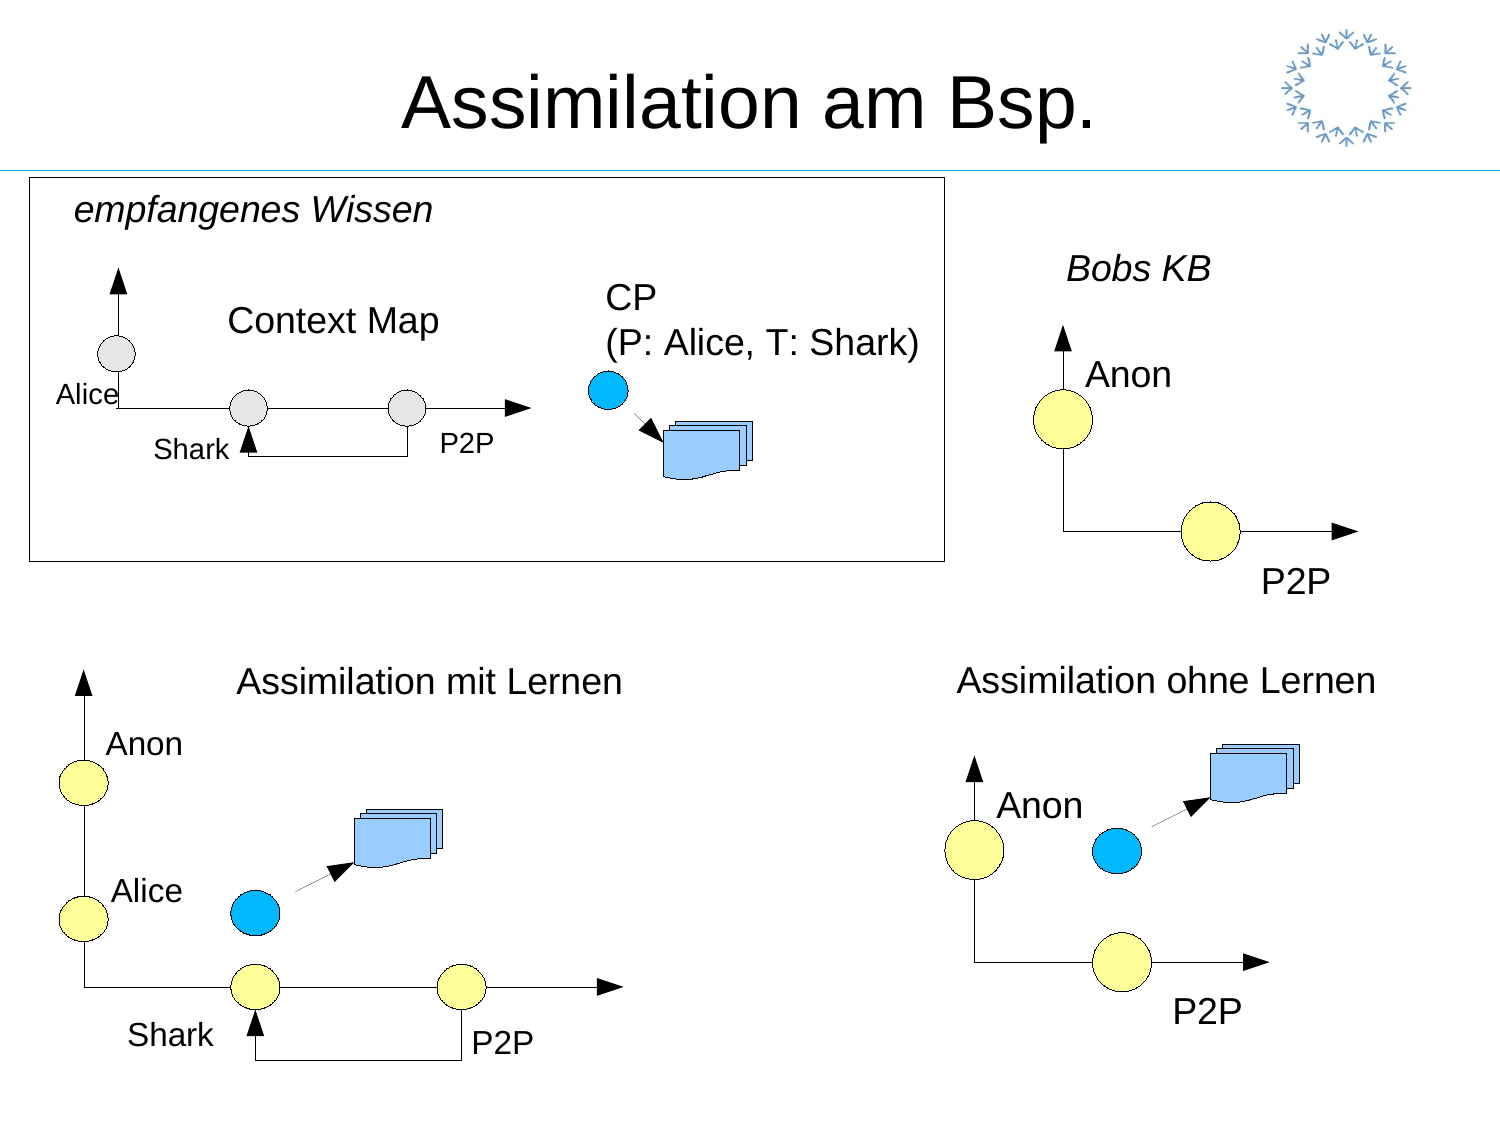

# Assimilation am Bsp.
empfangenes Wissen
Bobs KB
CP
(P: Alice, T: Shark)
Context Map
Anon
Alice
P2P
Shark
P2P
Assimilation ohne Lernen
Assimilation mit Lernen
Anon
Anon
Alice
P2P
Shark
P2P